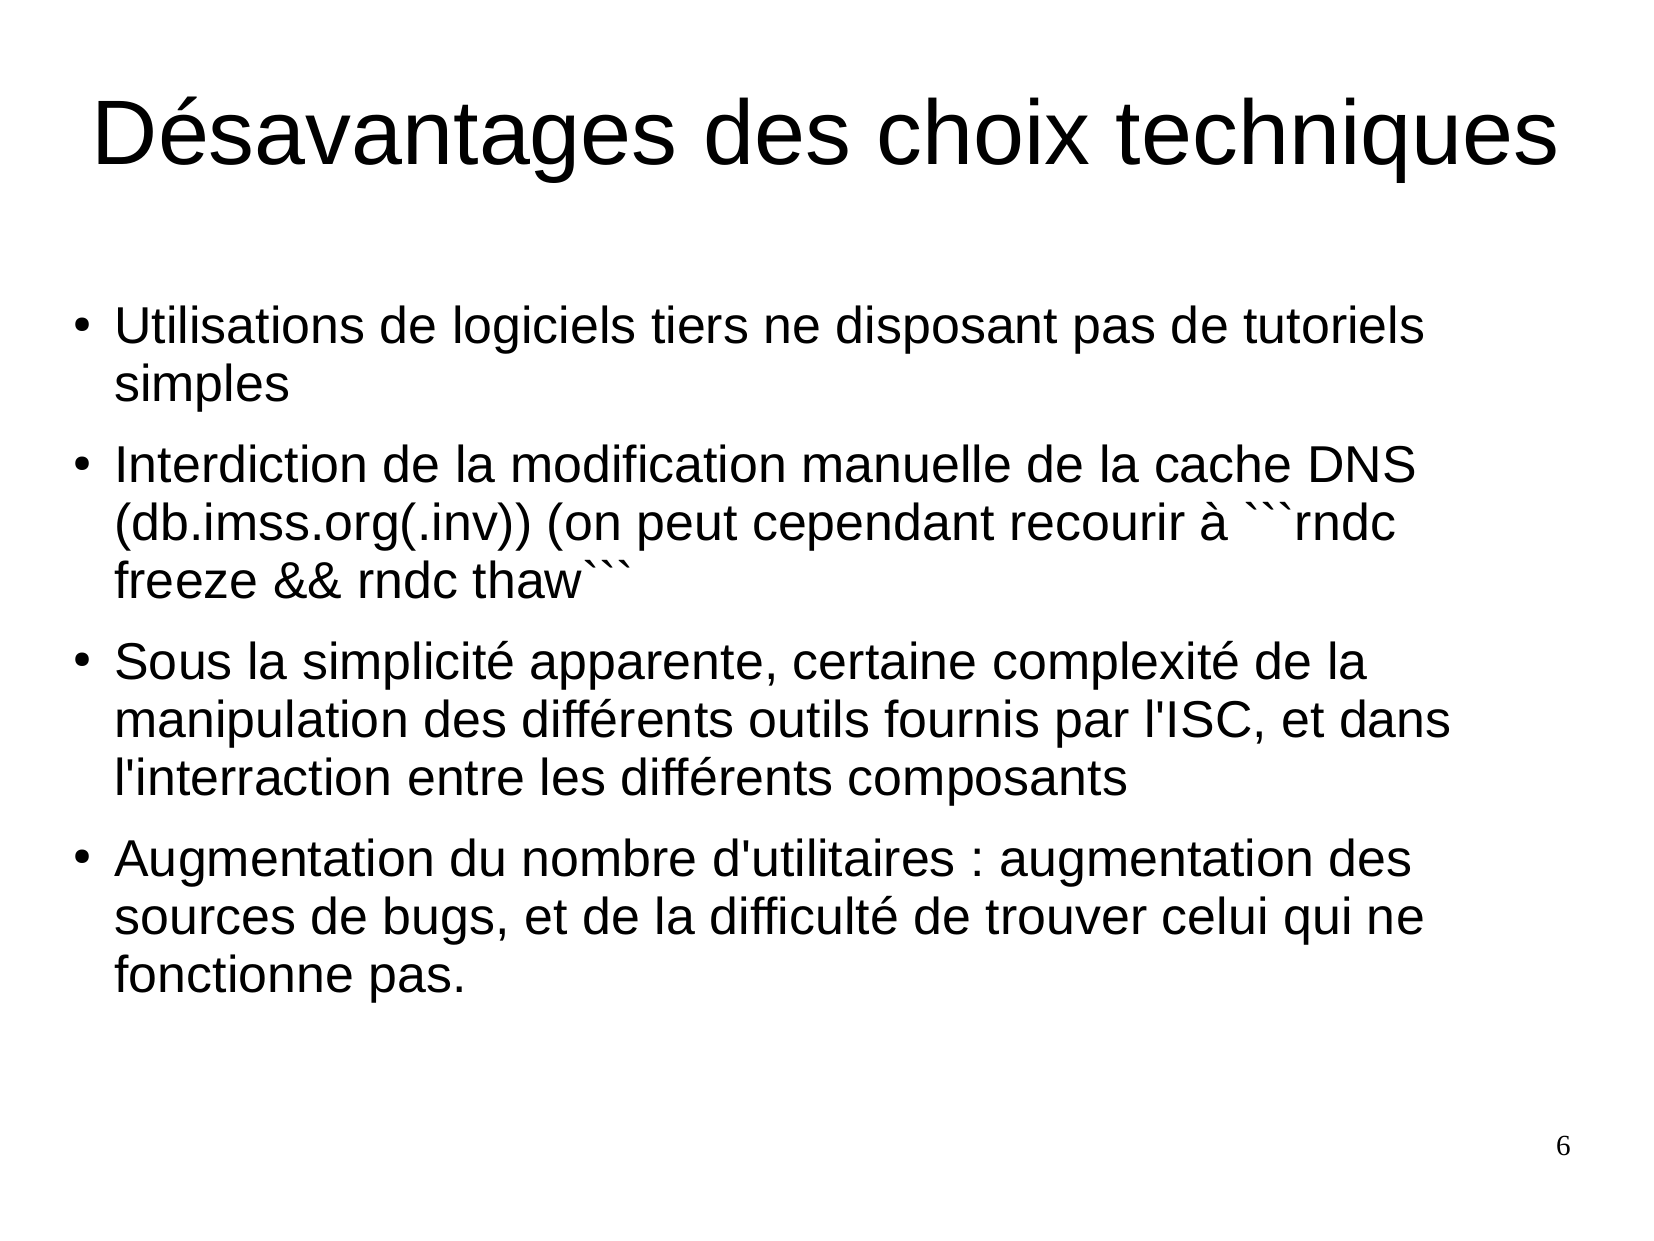

# Désavantages des choix techniques
Utilisations de logiciels tiers ne disposant pas de tutoriels simples
Interdiction de la modification manuelle de la cache DNS (db.imss.org(.inv)) (on peut cependant recourir à ```rndc freeze && rndc thaw```
Sous la simplicité apparente, certaine complexité de la manipulation des différents outils fournis par l'ISC, et dans l'interraction entre les différents composants
Augmentation du nombre d'utilitaires : augmentation des sources de bugs, et de la difficulté de trouver celui qui ne fonctionne pas.
6